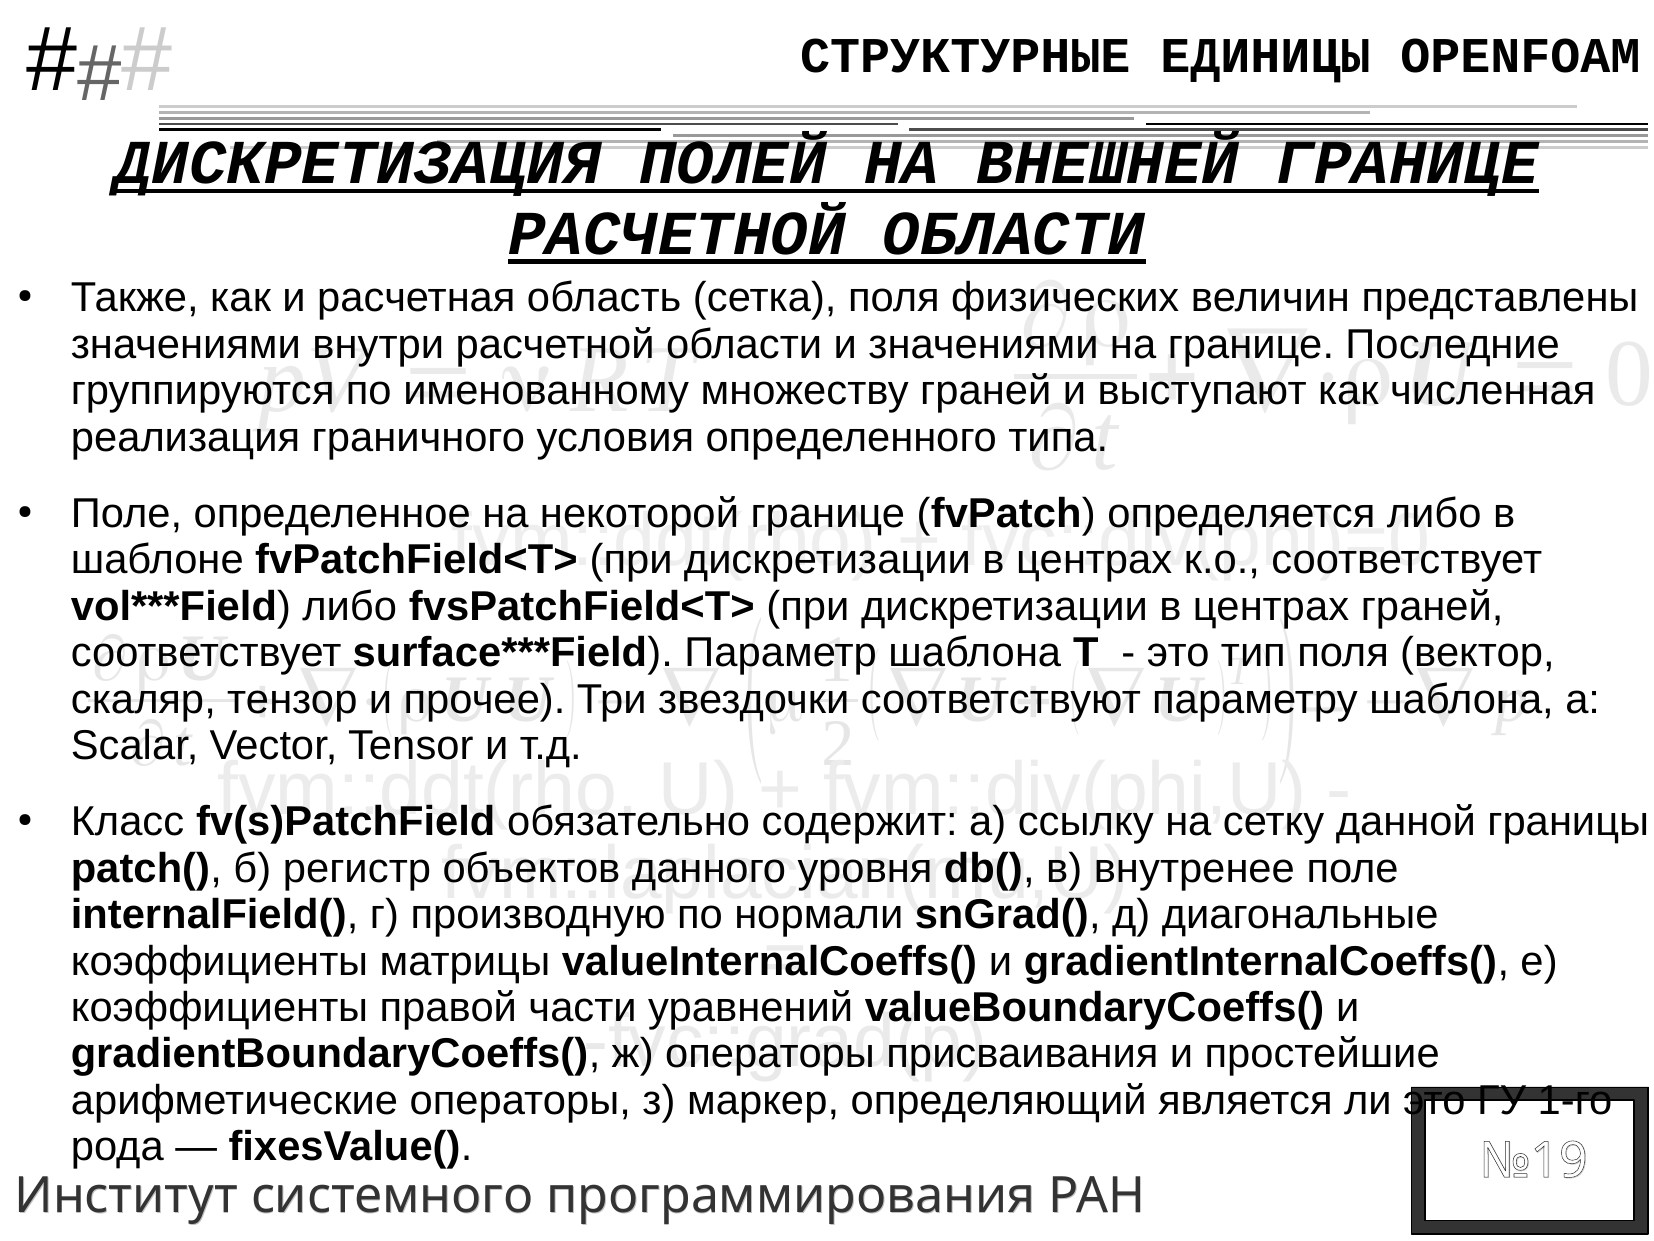

# ДИСКРЕТИЗАЦИЯ ПОЛЕЙ НА ВНЕШНЕЙ ГРАНИЦЕ РАСЧЕТНОЙ ОБЛАСТИ
Также, как и расчетная область (сетка), поля физических величин представлены значениями внутри расчетной области и значениями на границе. Последние группируются по именованному множеству граней и выступают как численная реализация граничного условия определенного типа.
Поле, определенное на некоторой границе (fvPatch) определяется либо в шаблоне fvPatchField<T> (при дискретизации в центрах к.о., соответствует vol***Field) либо fvsPatchField<T> (при дискретизации в центрах граней, соответствует surface***Field). Параметр шаблона T - это тип поля (вектор, скаляр, тензор и прочее). Три звездочки соответствуют параметру шаблона, а: Scalar, Vector, Tensor и т.д.
Класс fv(s)PatchField обязательно содержит: а) ссылку на сетку данной границы patch(), б) регистр объектов данного уровня db(), в) внутренее поле internalField(), г) производную по нормали snGrad(), д) диагональные коэффициенты матрицы valueInternalCoeffs() и gradientInternalCoeffs(), е) коэффициенты правой части уравнений valueBoundaryCoeffs() и gradientBoundaryCoeffs(), ж) операторы присваивания и простейшие арифметические операторы, з) маркер, определяющий является ли это ГУ 1-го рода — fixesValue().